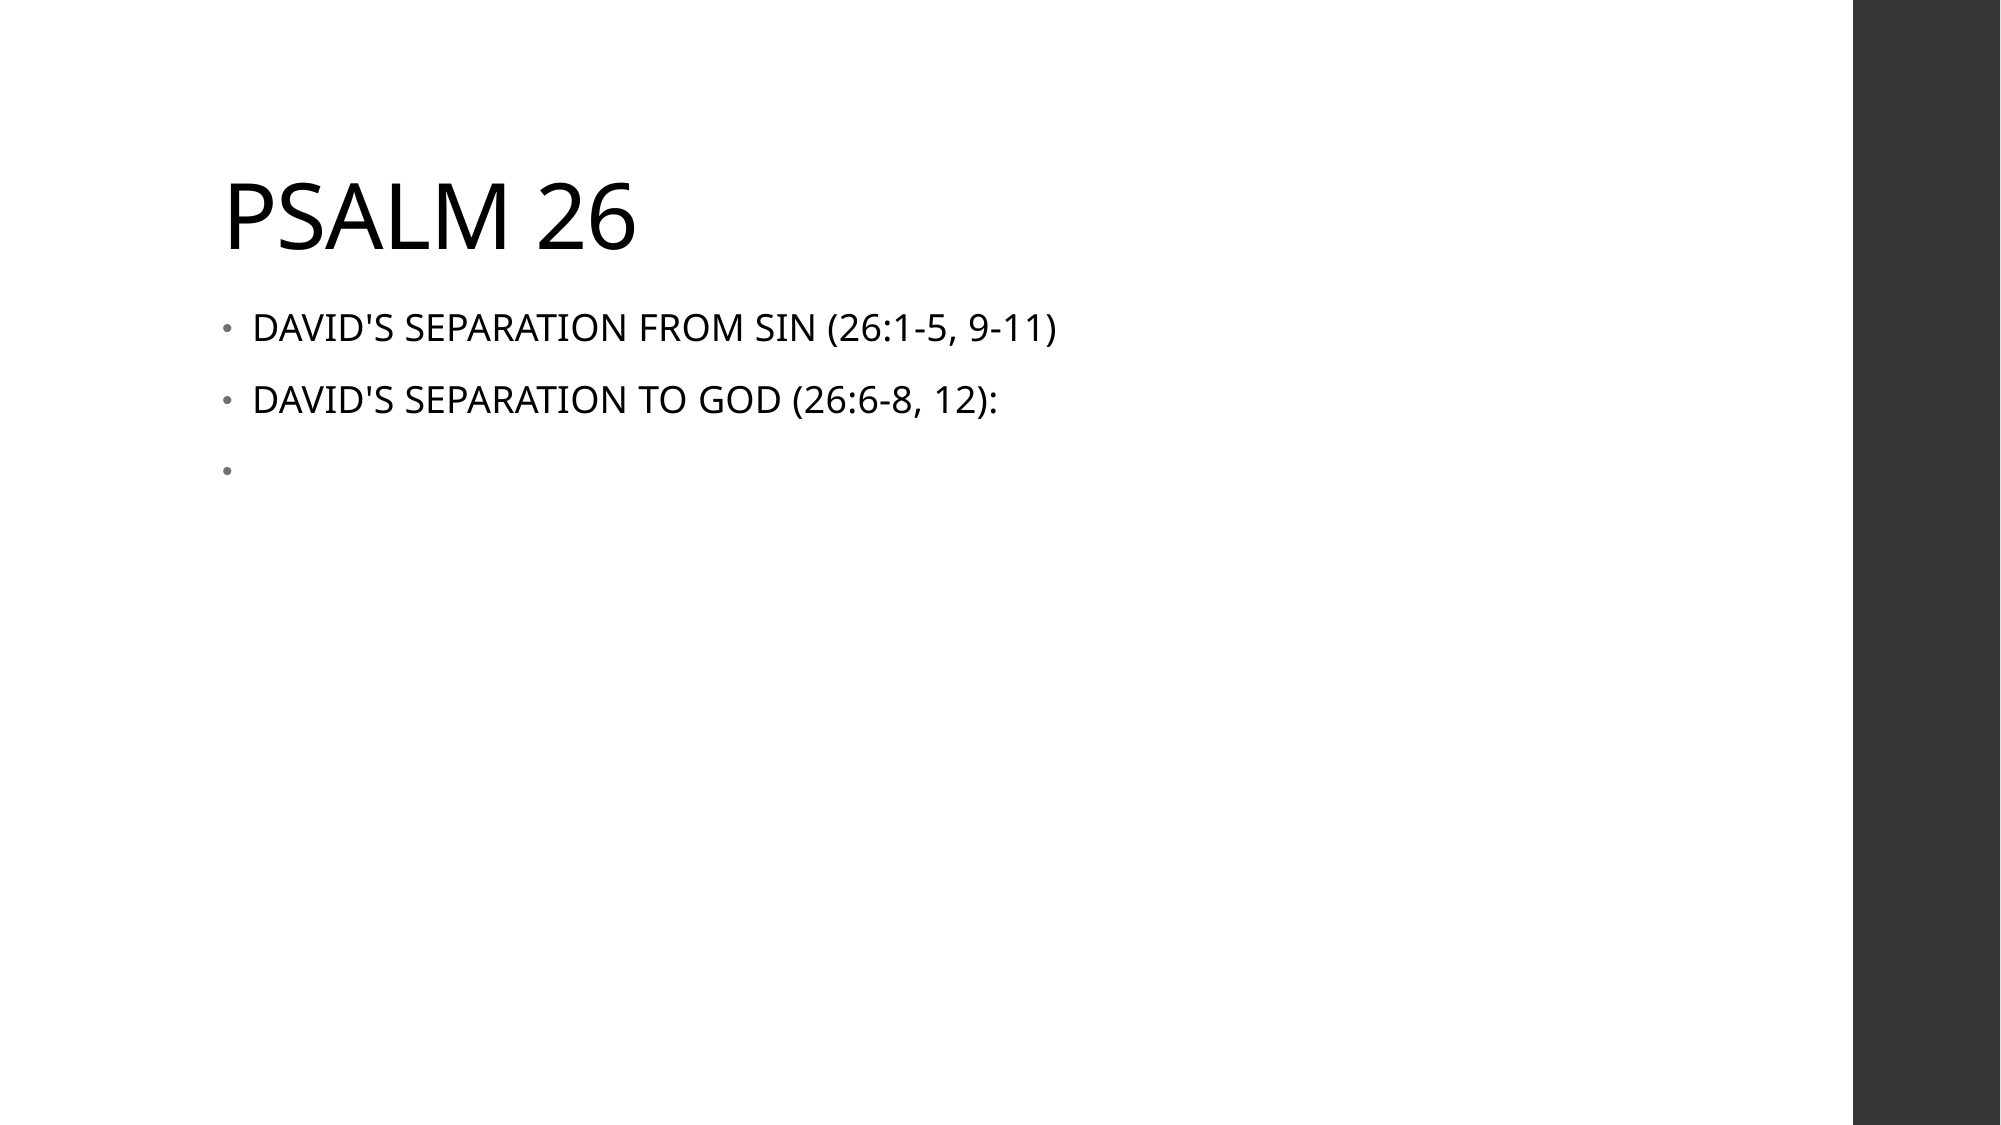

# PSALM 26
DAVID'S SEPARATION FROM SIN (26:1-5, 9-11)
DAVID'S SEPARATION TO GOD (26:6-8, 12):